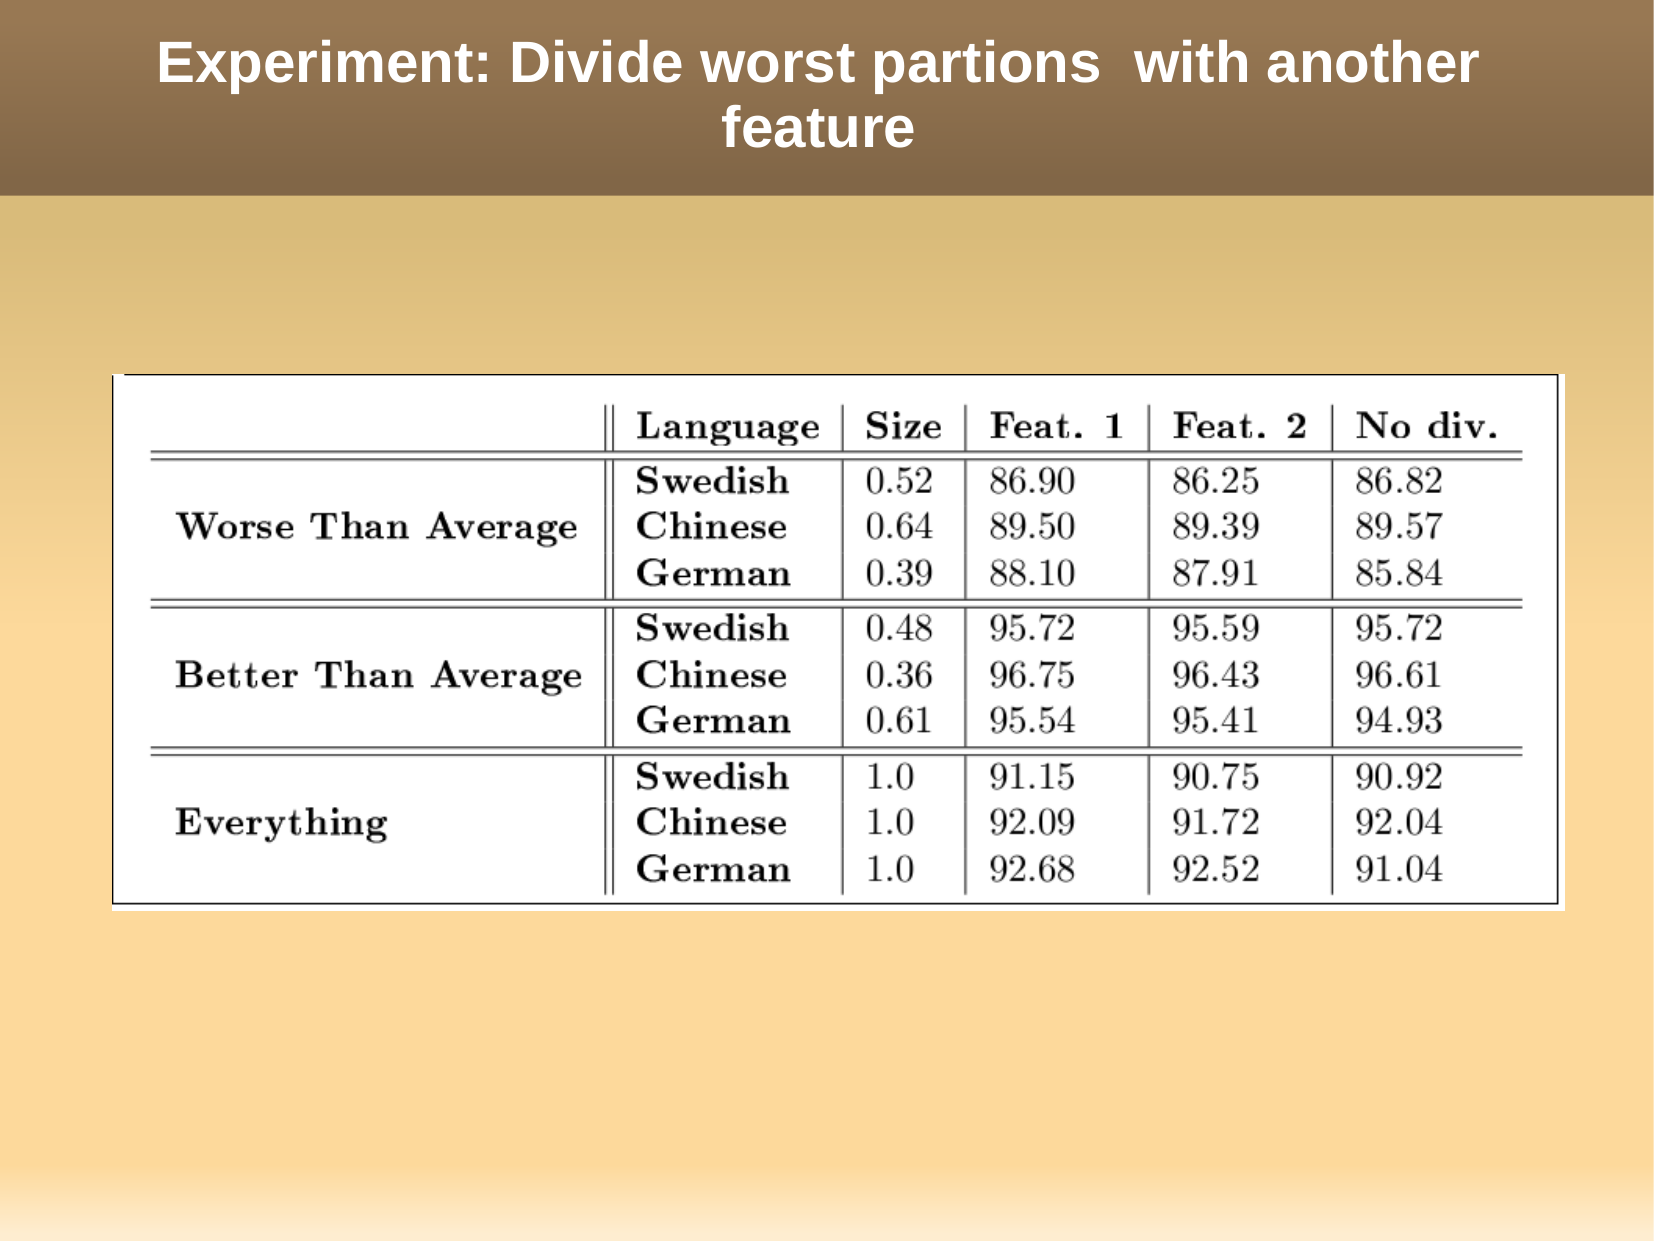

# Experiment: Divide worst partions with another feature